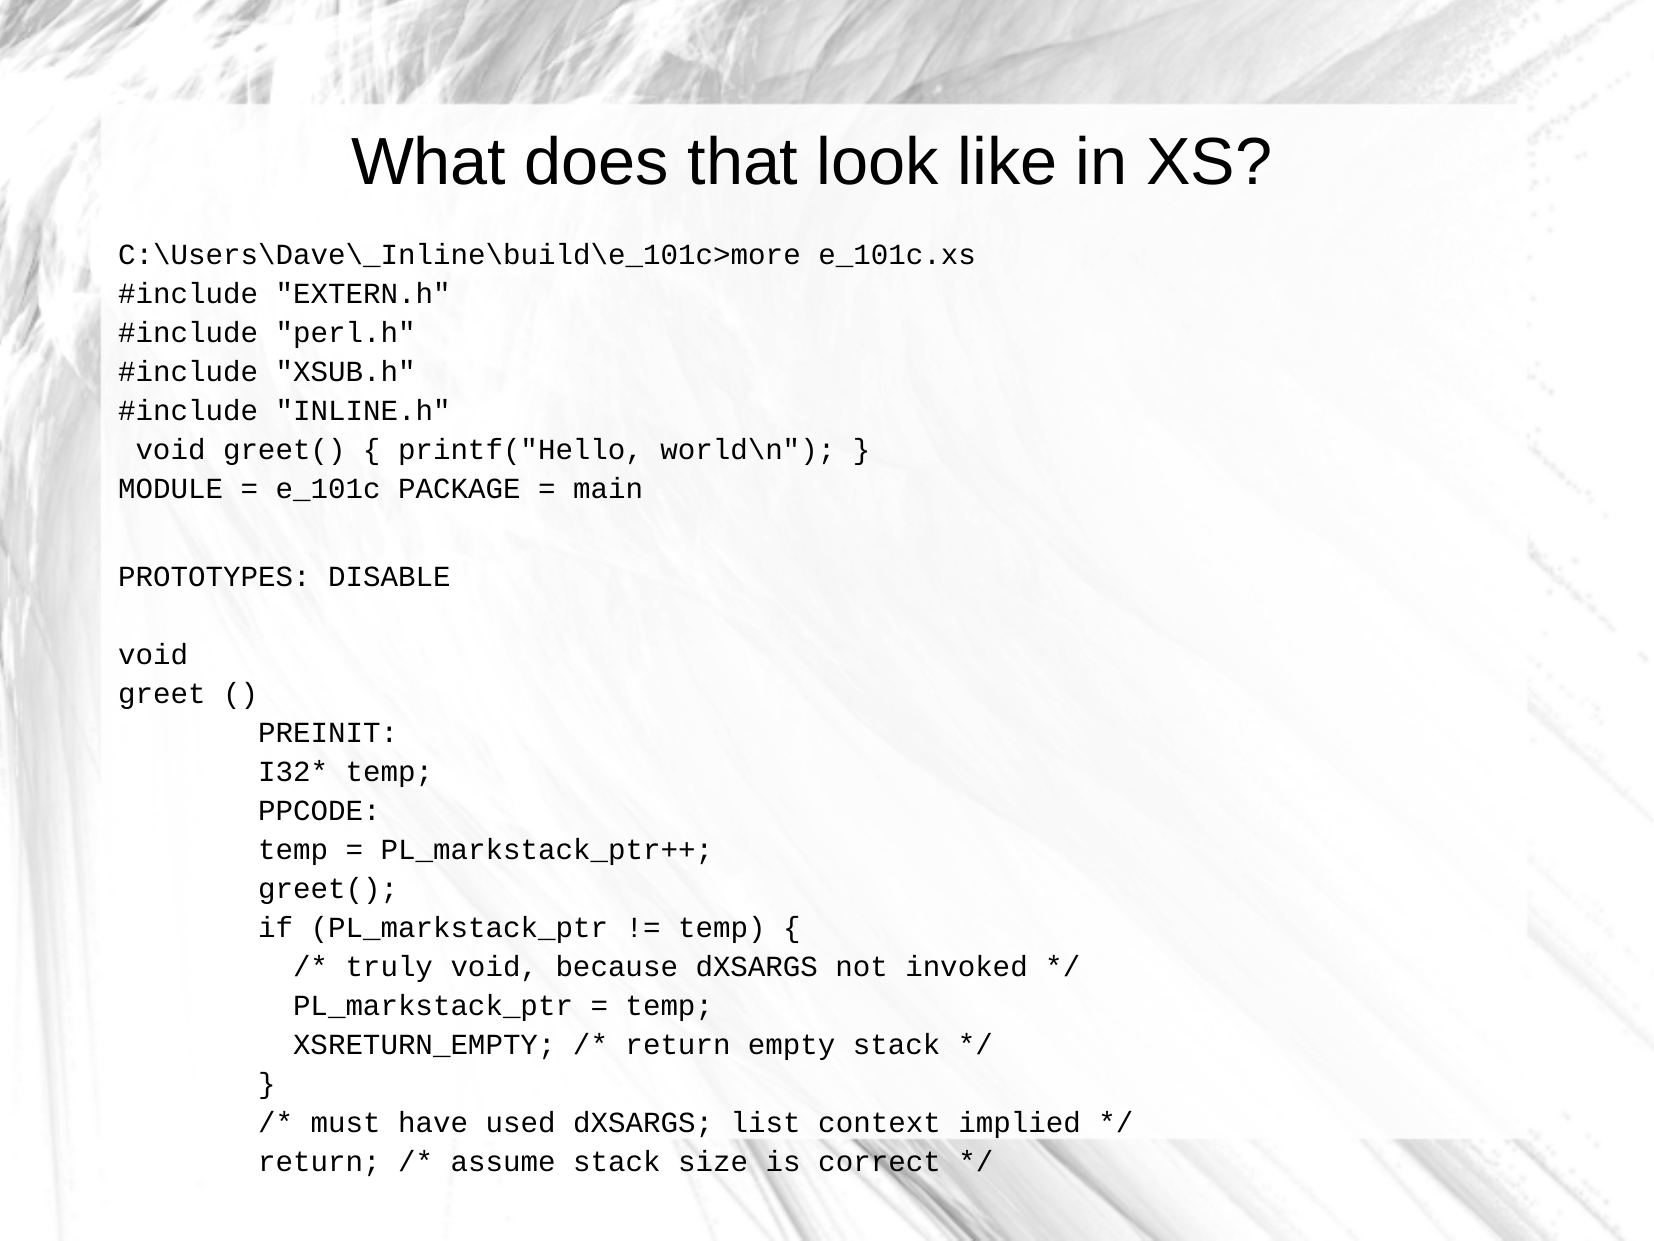

# What does that look like in XS?
C:\Users\Dave\_Inline\build\e_101c>more e_101c.xs
#include "EXTERN.h"
#include "perl.h"
#include "XSUB.h"
#include "INLINE.h"
 void greet() { printf("Hello, world\n"); }
MODULE = e_101c PACKAGE = main
PROTOTYPES: DISABLE
void
greet ()
 PREINIT:
 I32* temp;
 PPCODE:
 temp = PL_markstack_ptr++;
 greet();
 if (PL_markstack_ptr != temp) {
 /* truly void, because dXSARGS not invoked */
 PL_markstack_ptr = temp;
 XSRETURN_EMPTY; /* return empty stack */
 }
 /* must have used dXSARGS; list context implied */
 return; /* assume stack size is correct */